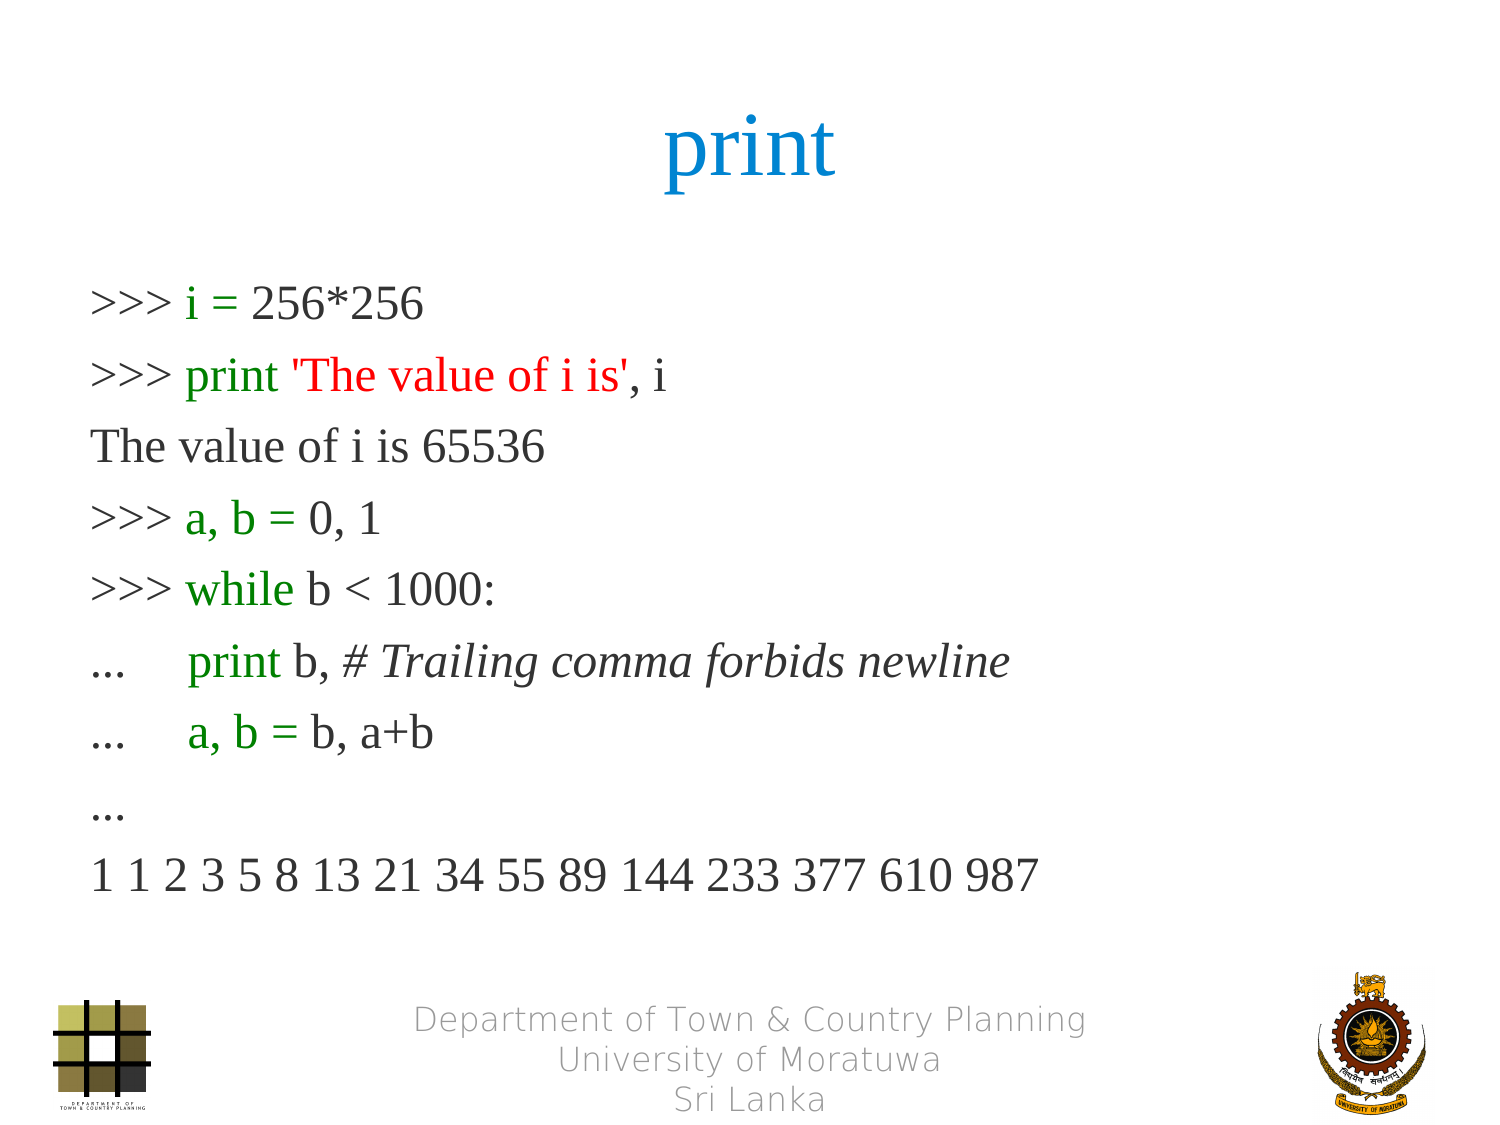

# print
>>> i = 256*256
>>> print 'The value of i is', i
The value of i is 65536
>>> a, b = 0, 1
>>> while b < 1000:
... print b, # Trailing comma forbids newline
... a, b = b, a+b
...
1 1 2 3 5 8 13 21 34 55 89 144 233 377 610 987